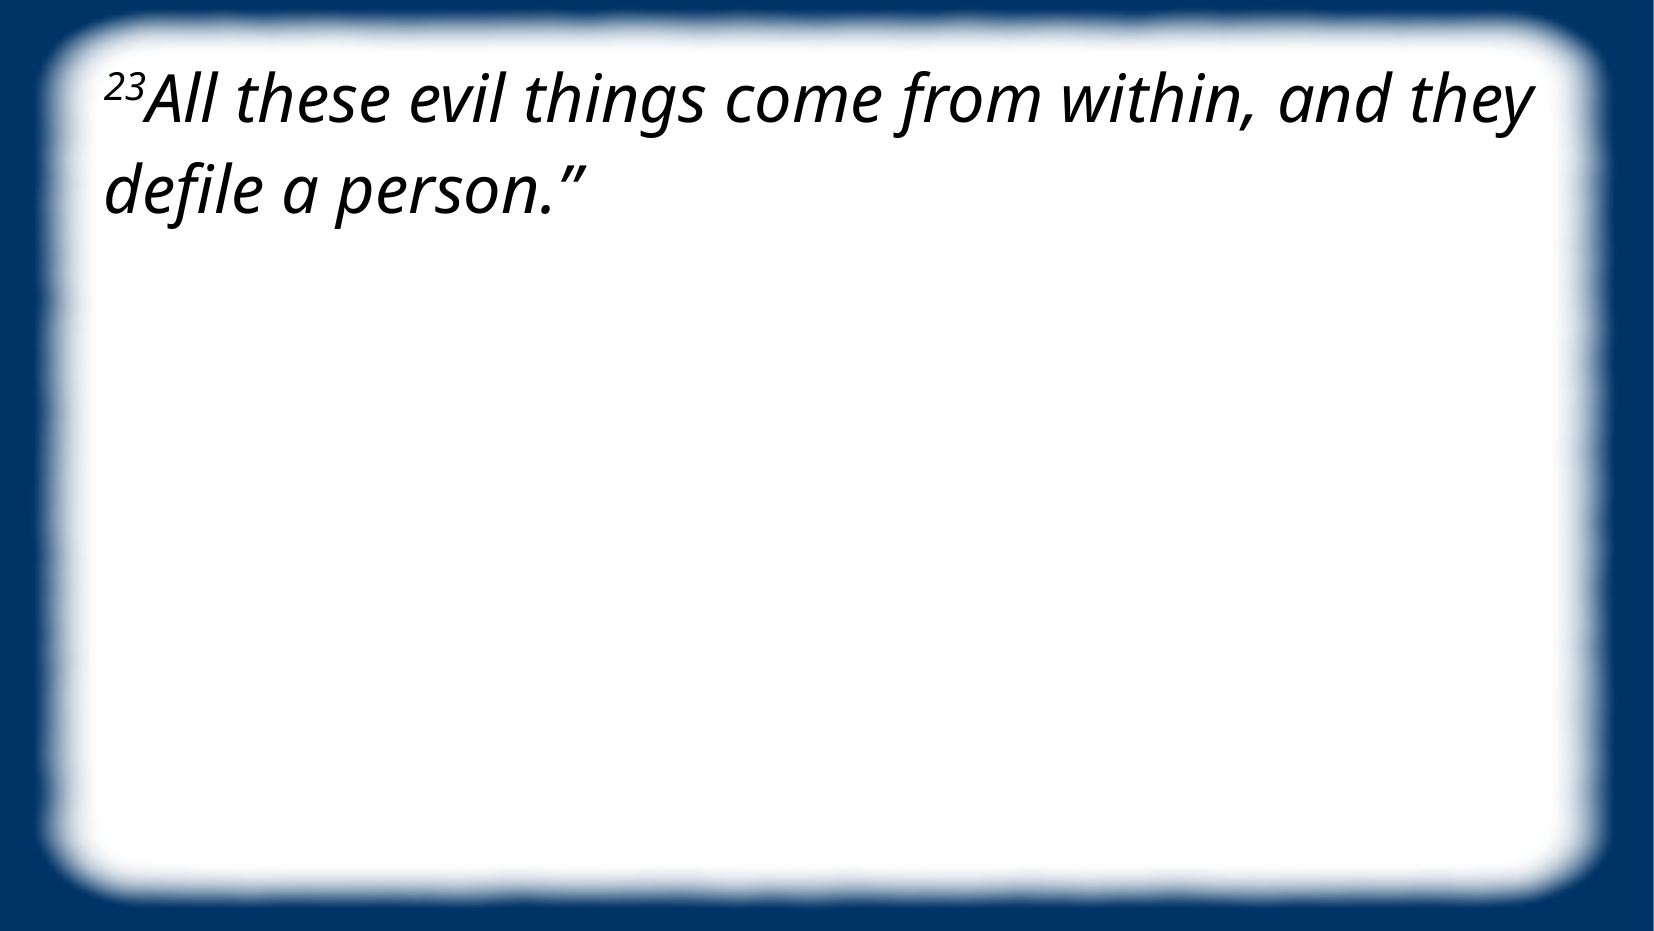

23All these evil things come from within, and they defile a person.”